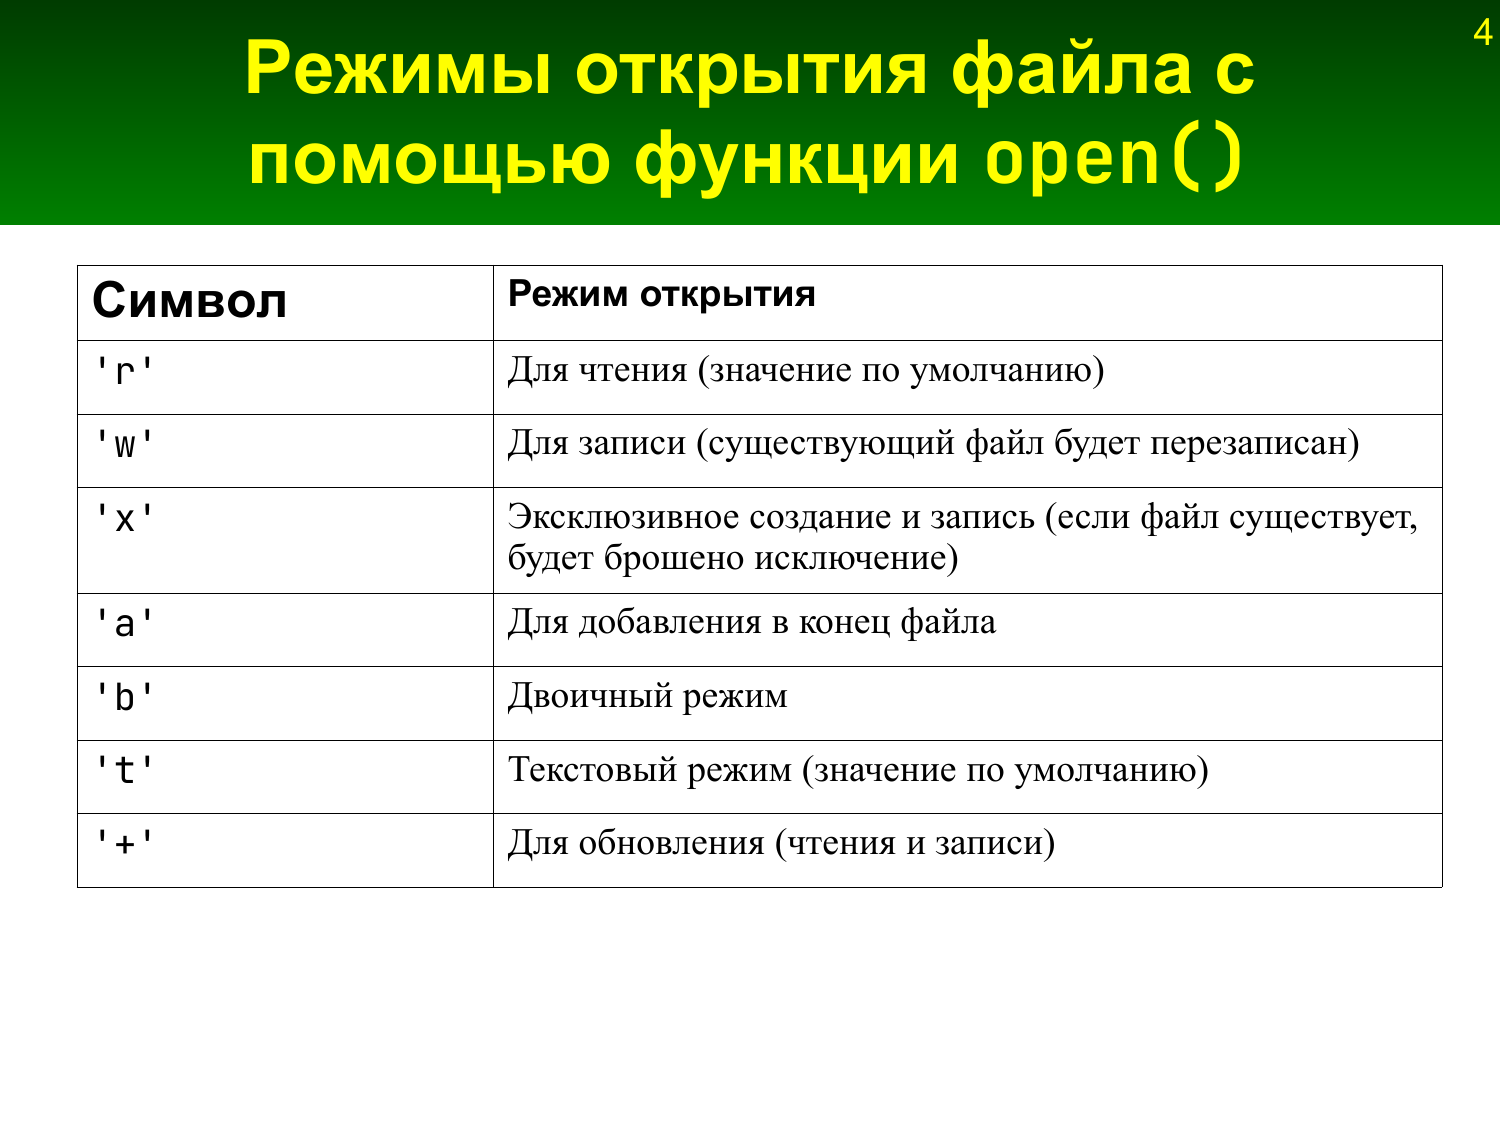

# Режимы открытия файла с помощью функции open()
| Символ | Режим открытия |
| --- | --- |
| 'r' | Для чтения (значение по умолчанию) |
| 'w' | Для записи (существующий файл будет перезаписан) |
| 'x' | Эксклюзивное создание и запись (если файл существует, будет брошено исключение) |
| 'a' | Для добавления в конец файла |
| 'b' | Двоичный режим |
| 't' | Текстовый режим (значение по умолчанию) |
| '+' | Для обновления (чтения и записи) |